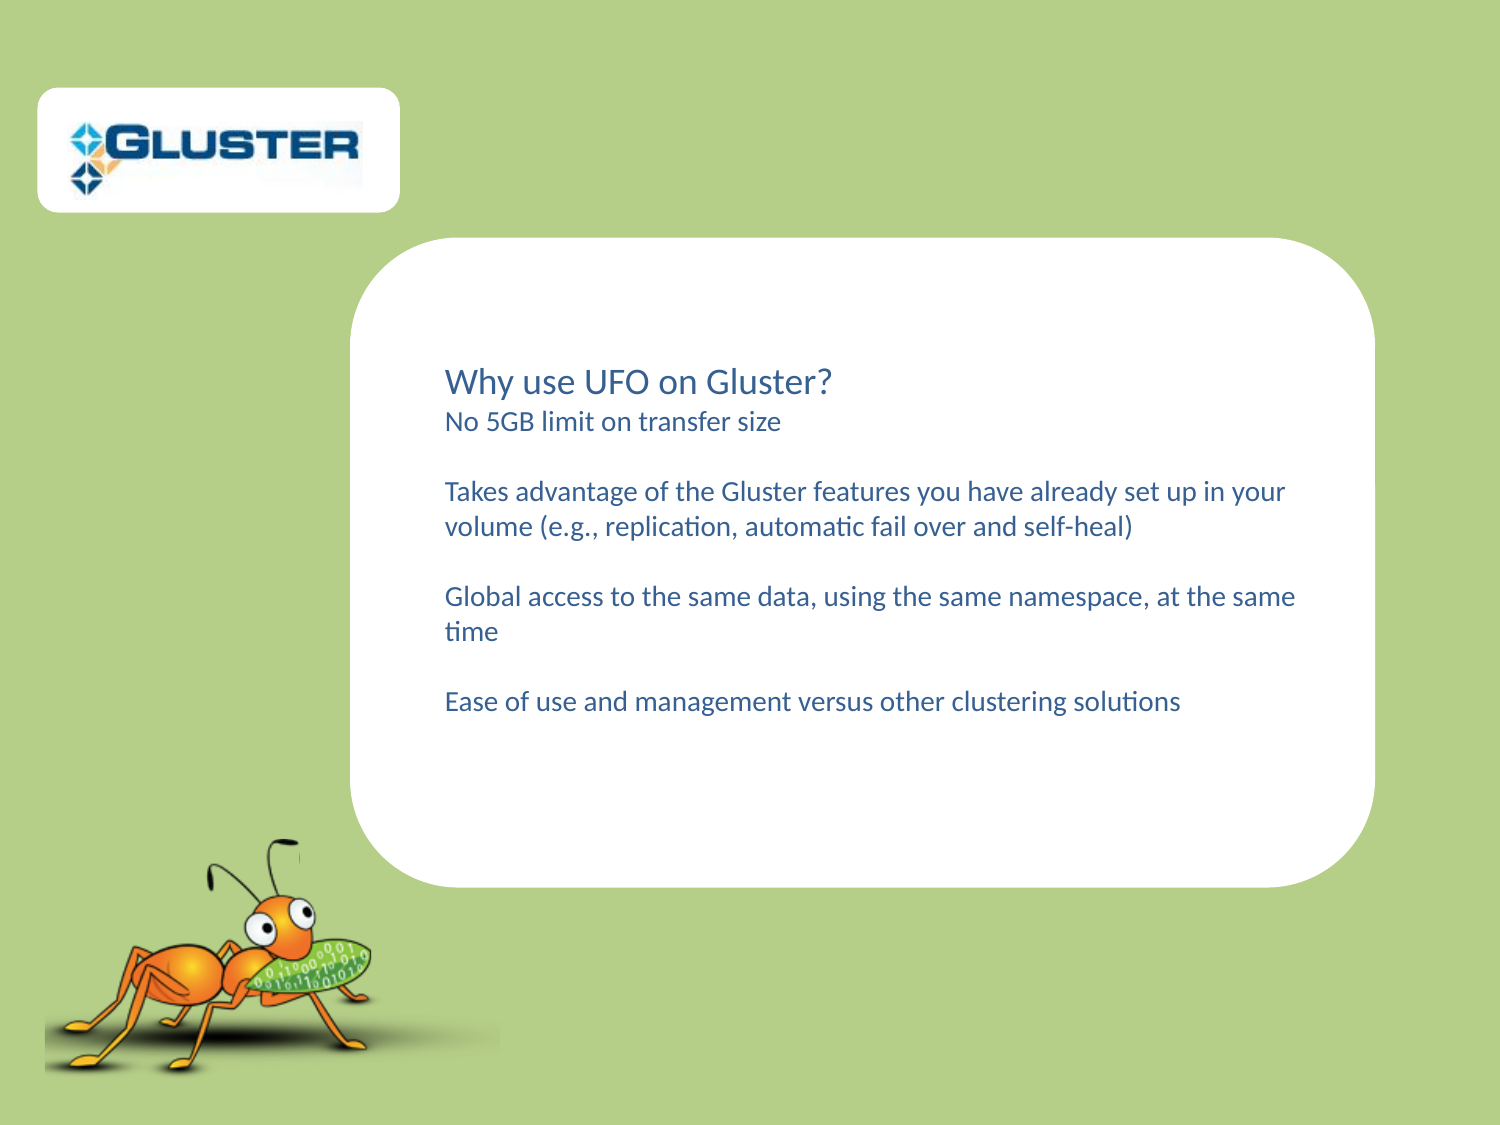

#
Why use UFO on Gluster?
No 5GB limit on transfer size
Takes advantage of the Gluster features you have already set up in your volume (e.g., replication, automatic fail over and self-heal)
Global access to the same data, using the same namespace, at the same time
Ease of use and management versus other clustering solutions